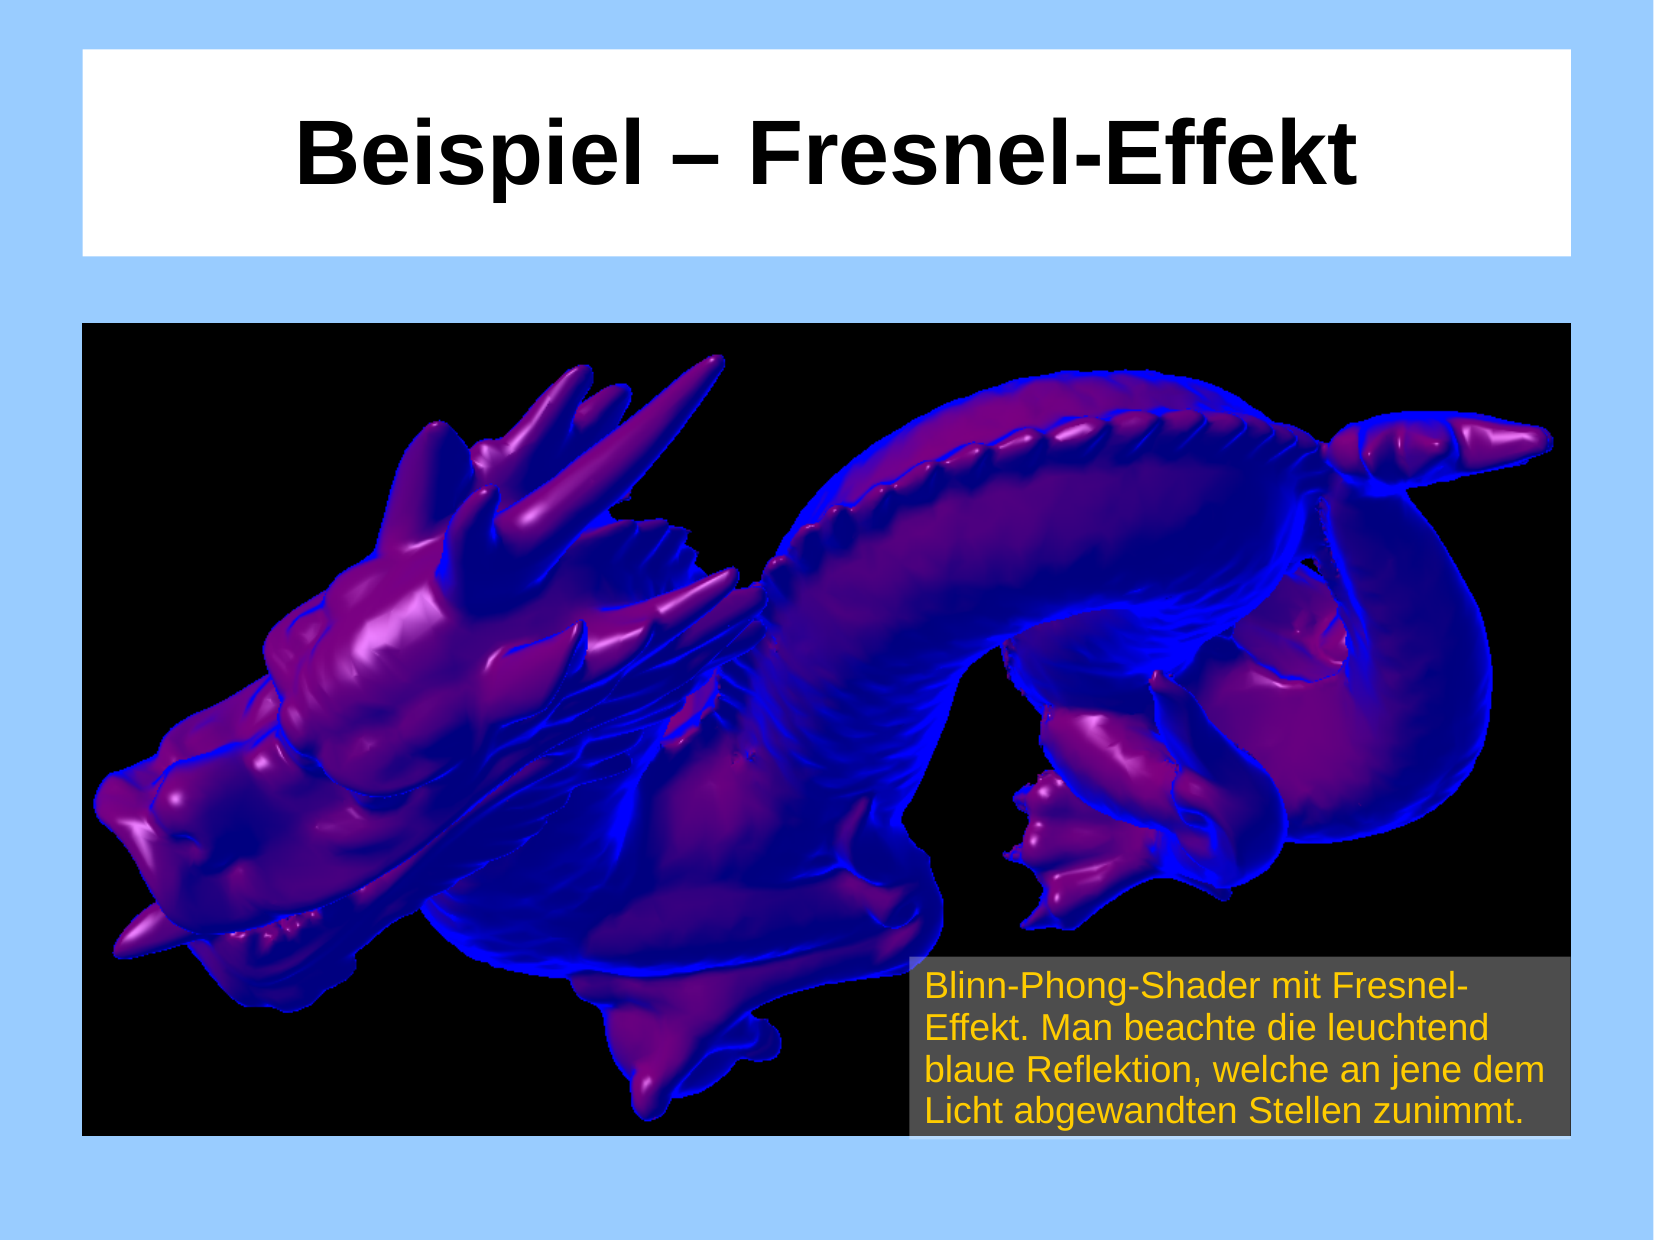

# Beispiel – Fresnel-Effekt
Blinn-Phong-Shader mit Fresnel-Effekt. Man beachte die leuchtend blaue Reflektion, welche an jene dem Licht abgewandten Stellen zunimmt.